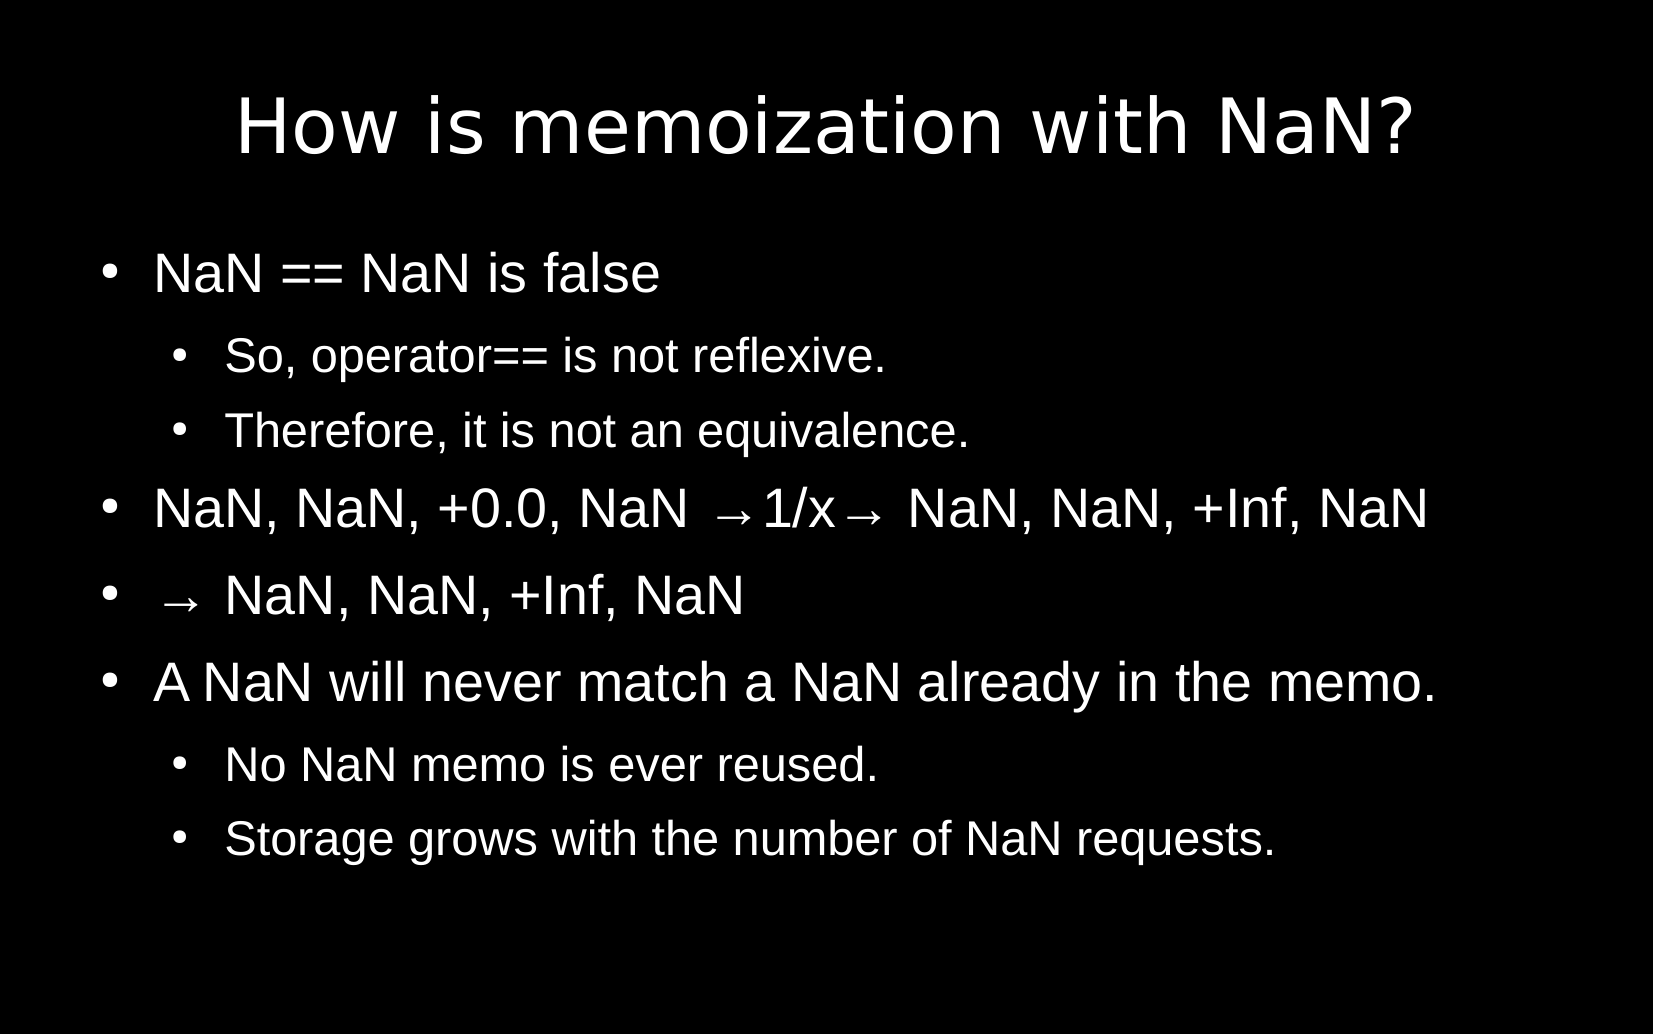

# How is memoization with NaN?
NaN == NaN is false
So, operator== is not reflexive.
Therefore, it is not an equivalence.
NaN, NaN, +0.0, NaN →1/x→ NaN, NaN, +Inf, NaN
→ NaN, NaN, +Inf, NaN
A NaN will never match a NaN already in the memo.
No NaN memo is ever reused.
Storage grows with the number of NaN requests.